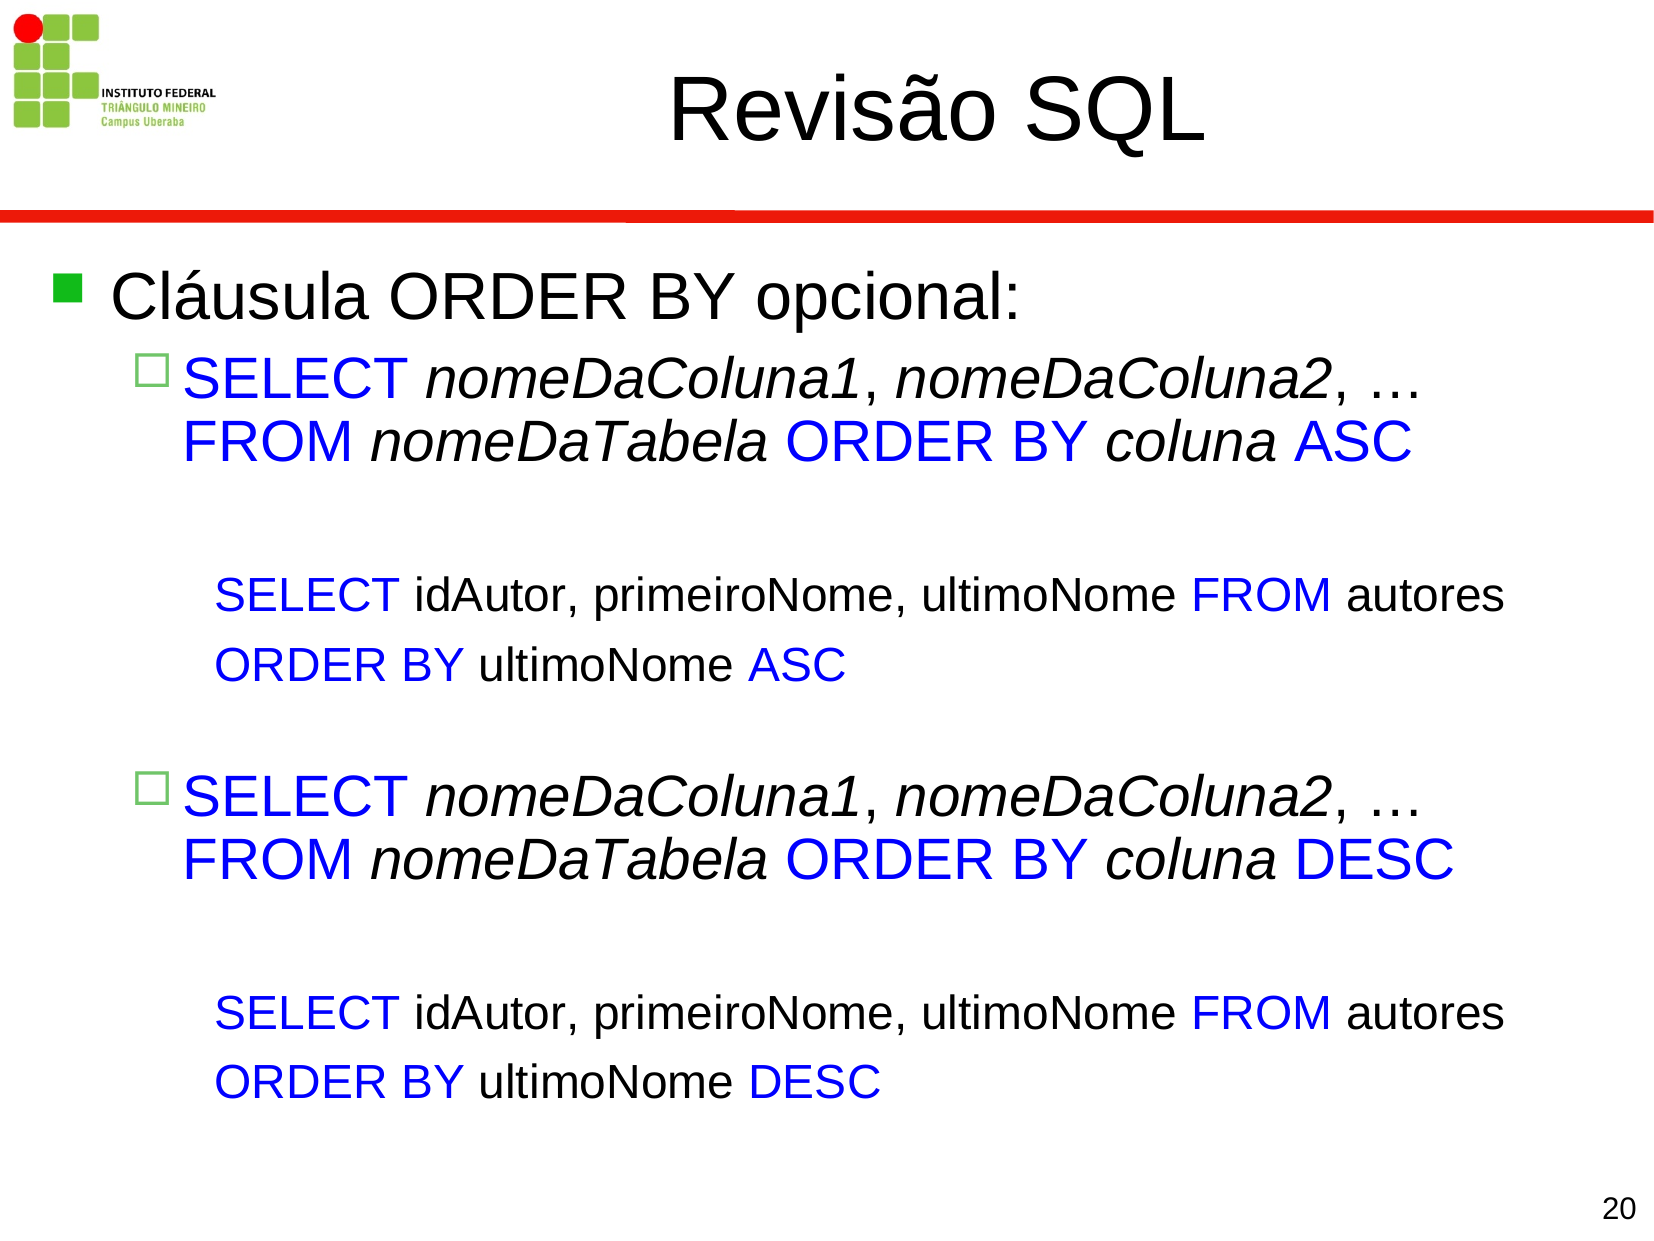

Revisão SQL
Cláusula ORDER BY opcional:
SELECT nomeDaColuna1, nomeDaColuna2, … FROM nomeDaTabela ORDER BY coluna ASC
SELECT idAutor, primeiroNome, ultimoNome FROM autores
ORDER BY ultimoNome ASC
SELECT nomeDaColuna1, nomeDaColuna2, … FROM nomeDaTabela ORDER BY coluna DESC
SELECT idAutor, primeiroNome, ultimoNome FROM autores
ORDER BY ultimoNome DESC